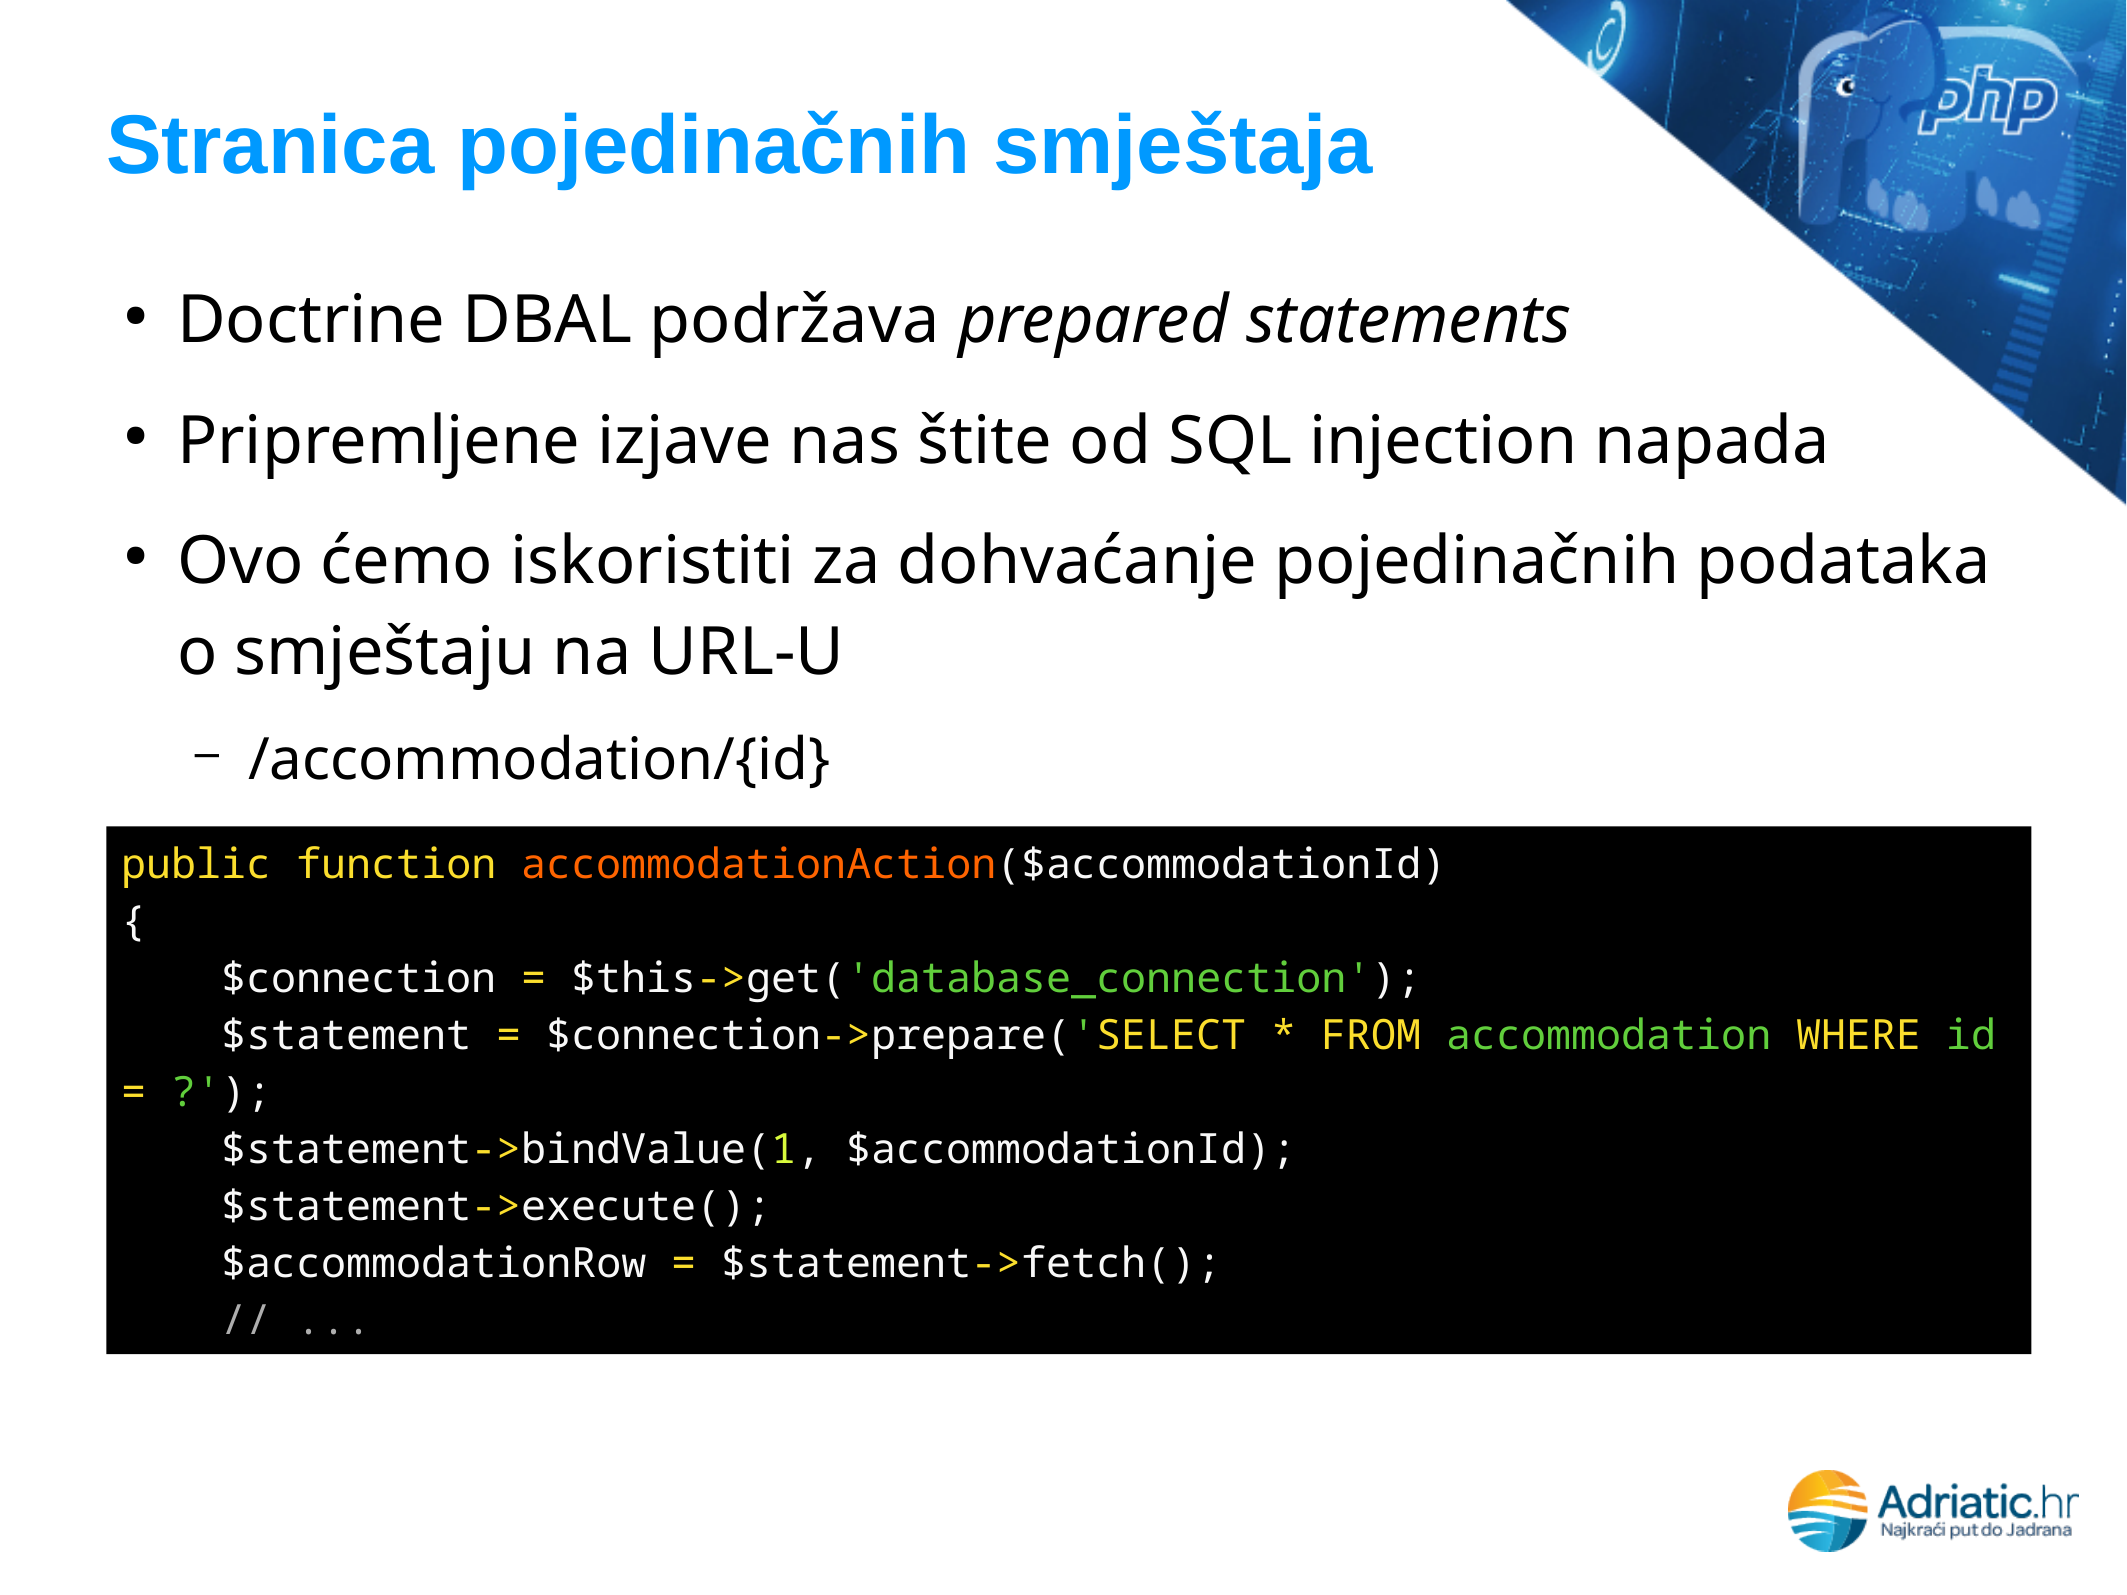

# Stranica pojedinačnih smještaja
Doctrine DBAL podržava prepared statements
Pripremljene izjave nas štite od SQL injection napada
Ovo ćemo iskoristiti za dohvaćanje pojedinačnih podataka o smještaju na URL-U
/accommodation/{id}
public function accommodationAction($accommodationId)
{
 $connection = $this->get('database_connection');
 $statement = $connection->prepare('SELECT * FROM accommodation WHERE id = ?');
 $statement->bindValue(1, $accommodationId);
 $statement->execute();
 $accommodationRow = $statement->fetch();
 // ...